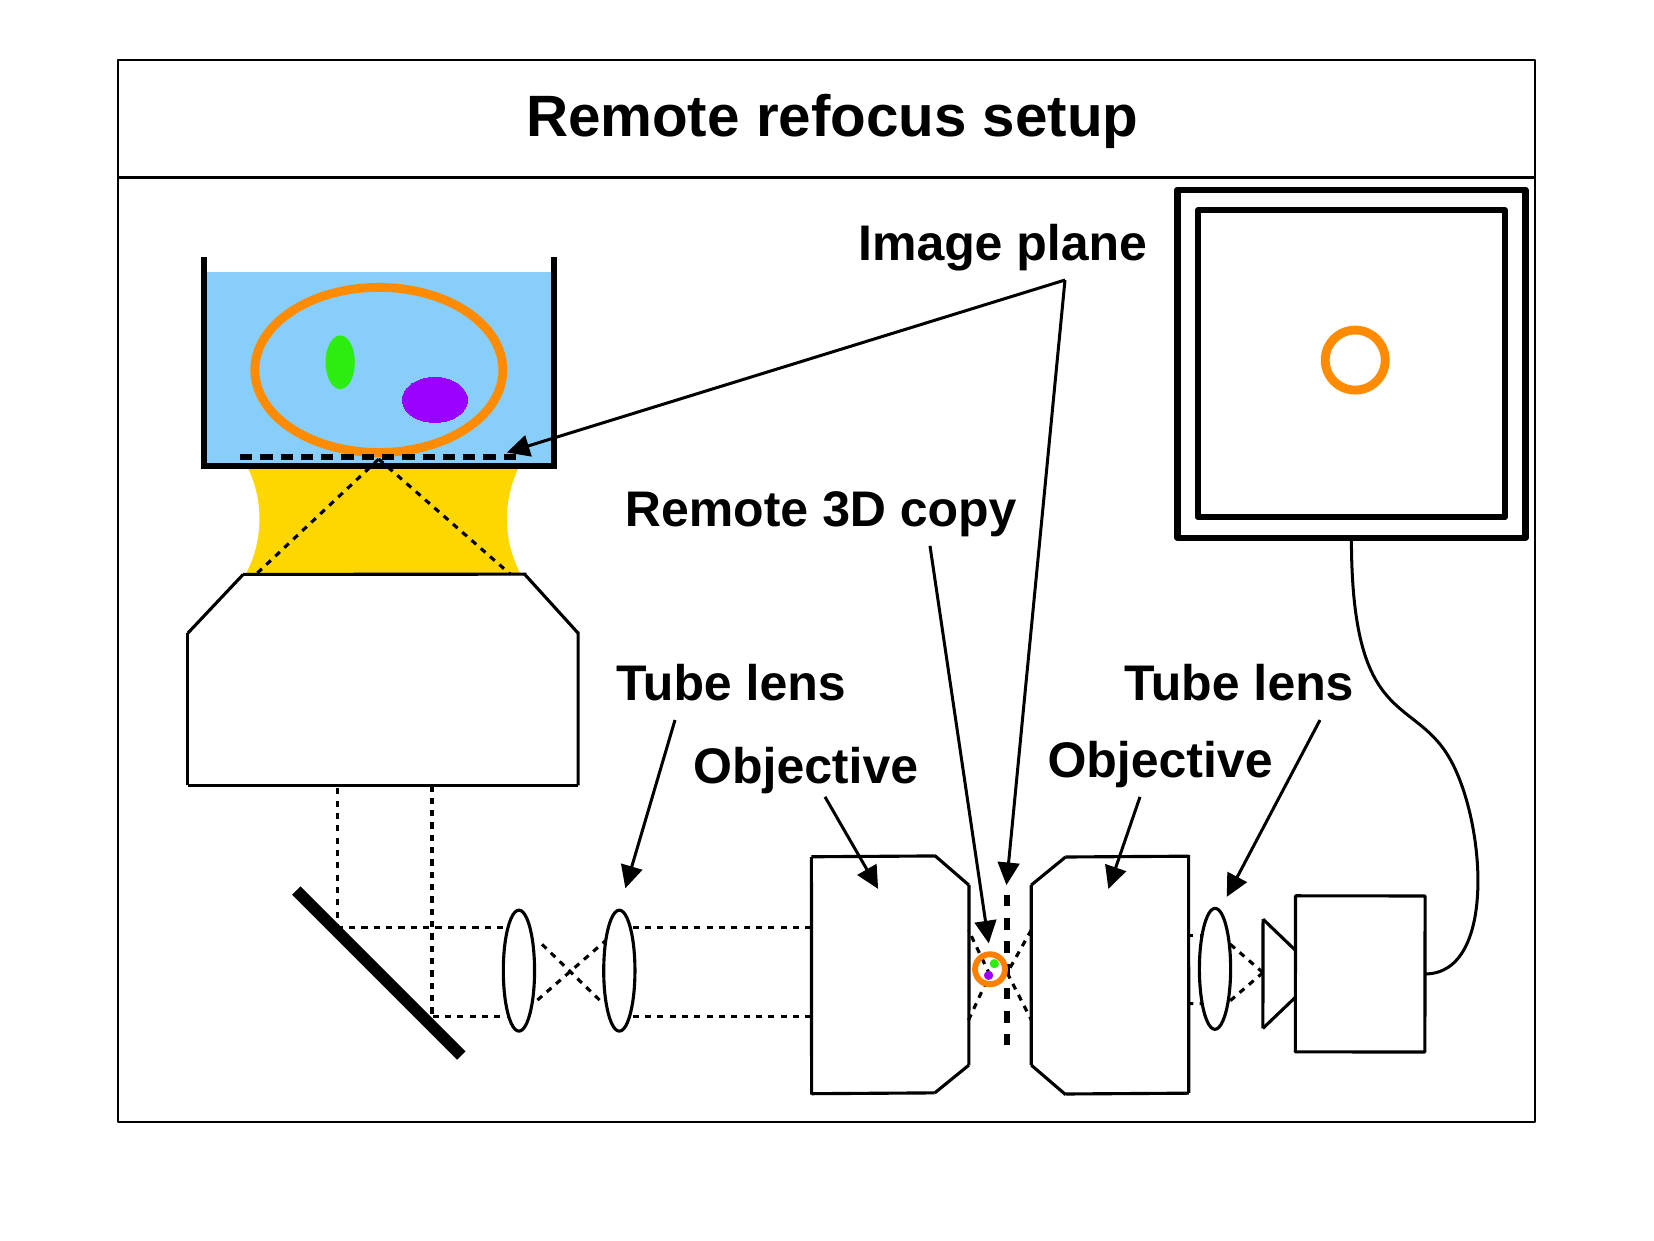

Remote refocus setup
Image plane
Remote 3D copy
Tube lens
Tube lens
Objective
Objective